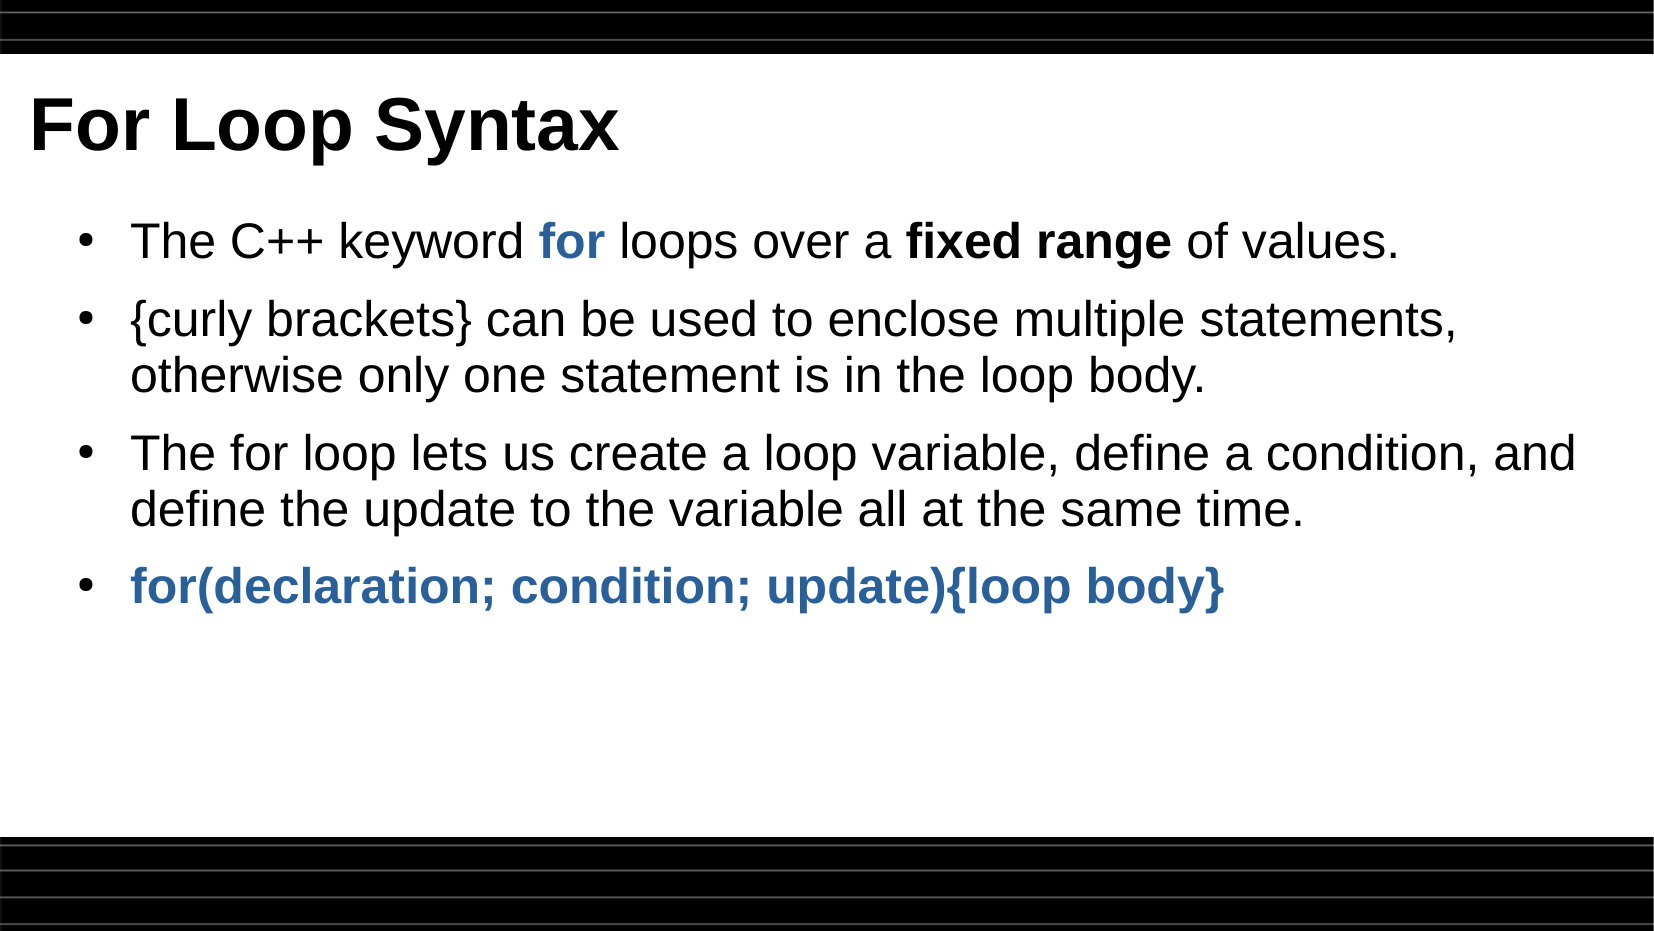

For Loop Syntax
# The C++ keyword for loops over a fixed range of values.
{curly brackets} can be used to enclose multiple statements, otherwise only one statement is in the loop body.
The for loop lets us create a loop variable, define a condition, and define the update to the variable all at the same time.
for(declaration; condition; update){loop body}